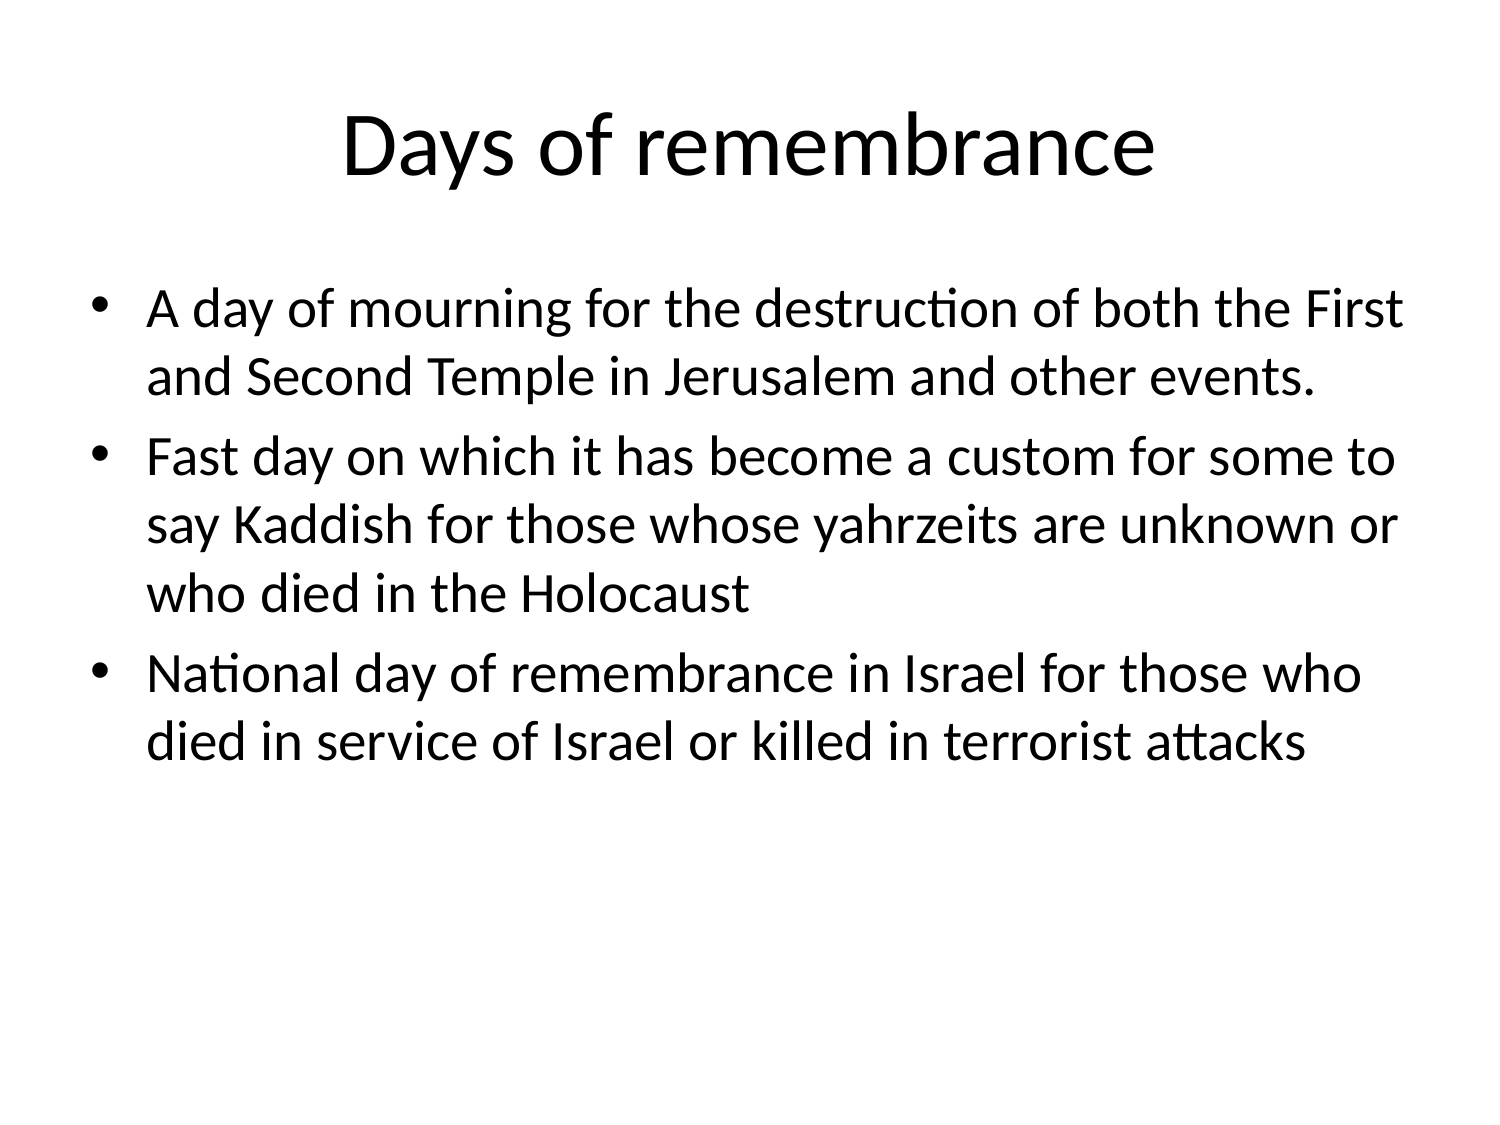

# Days of remembrance
A day of mourning for the destruction of both the First and Second Temple in Jerusalem and other events.
Fast day on which it has become a custom for some to say Kaddish for those whose yahrzeits are unknown or who died in the Holocaust
National day of remembrance in Israel for those who died in service of Israel or killed in terrorist attacks